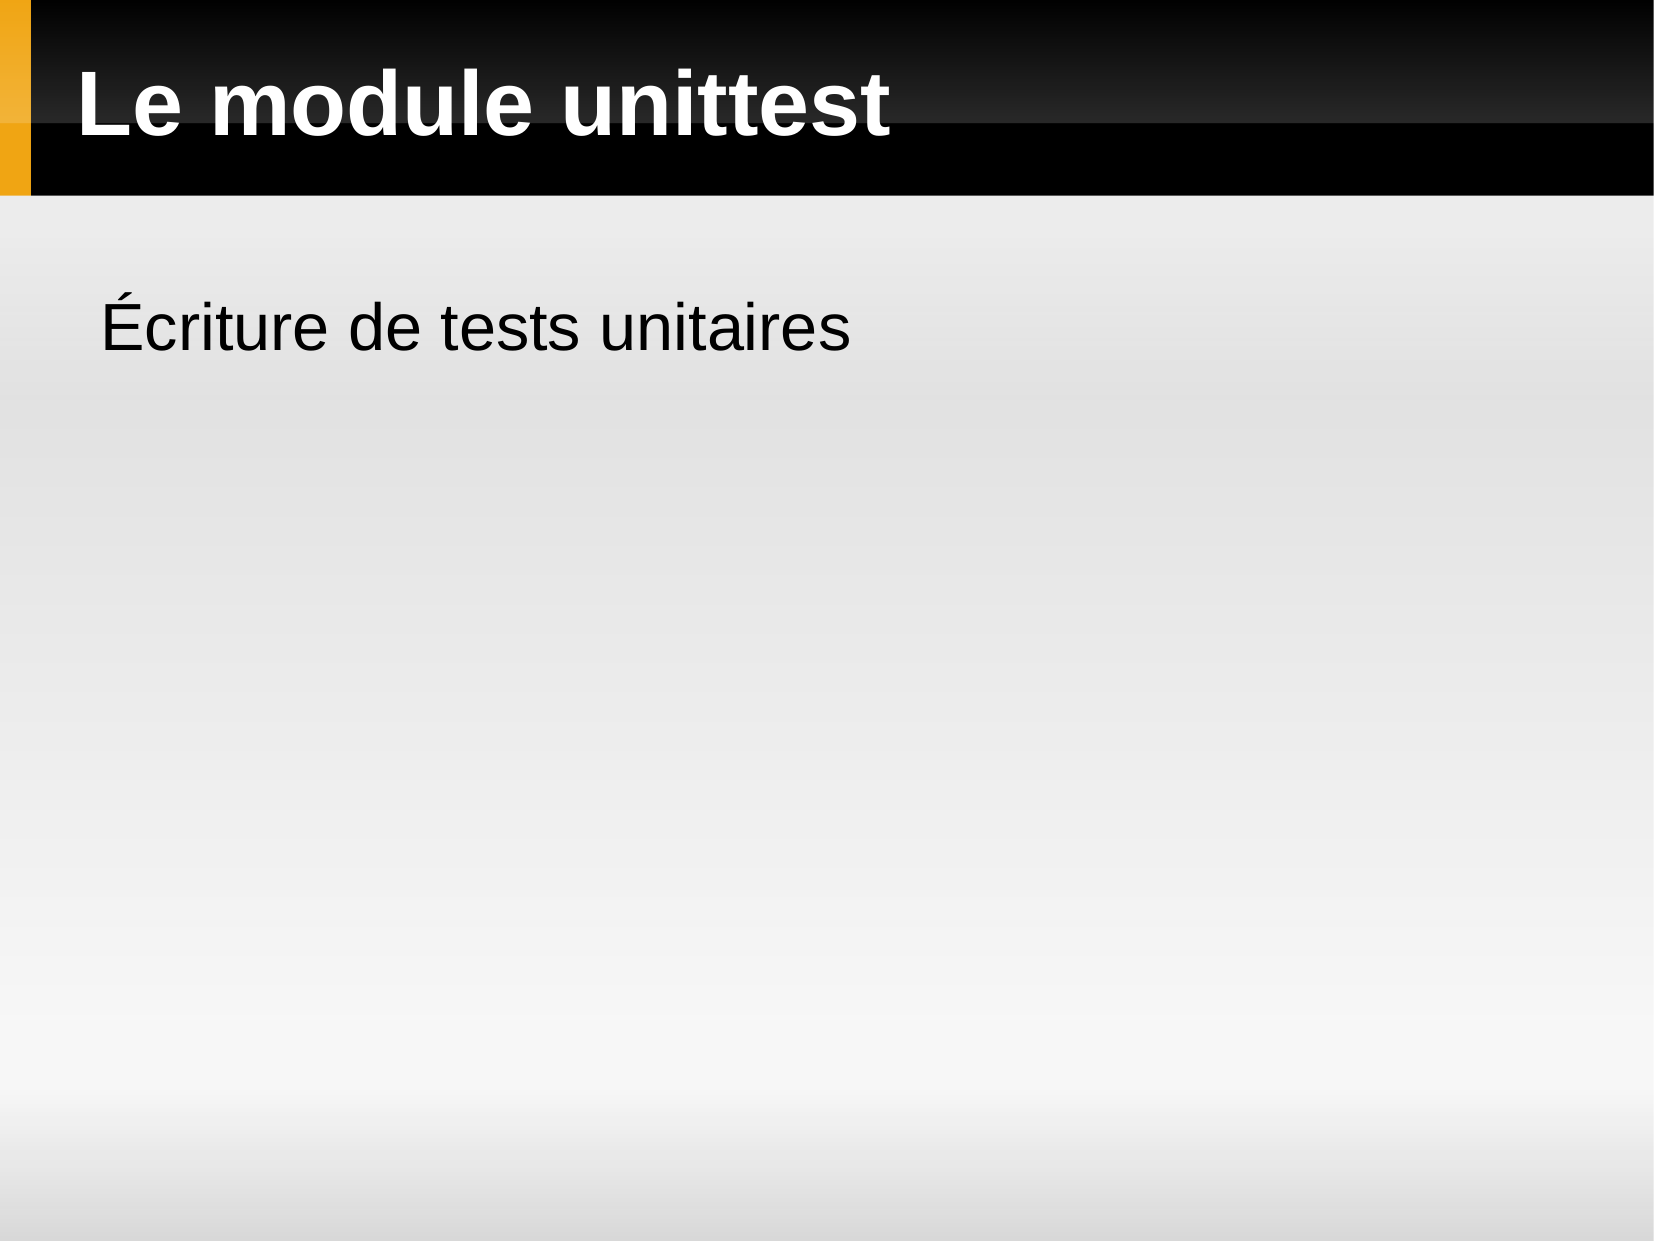

# Le module unittest
Écriture de tests unitaires